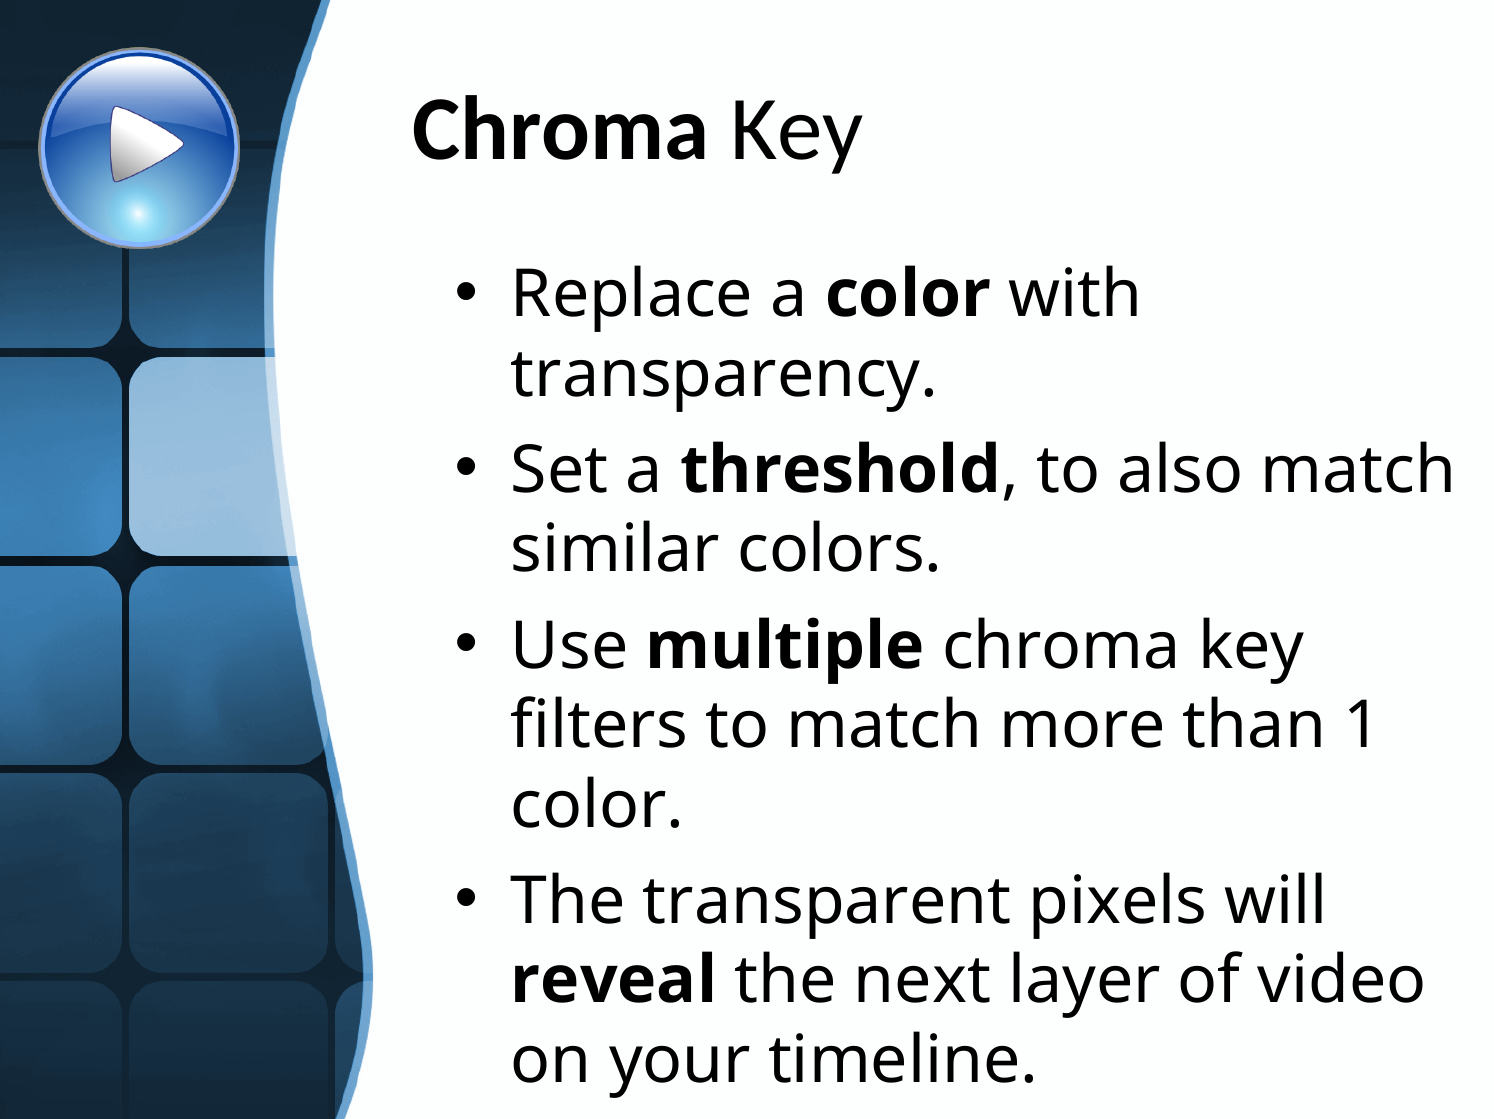

# Chroma Key
Replace a color with transparency.
Set a threshold, to also match similar colors.
Use multiple chroma key filters to match more than 1 color.
The transparent pixels will reveal the next layer of video on your timeline.